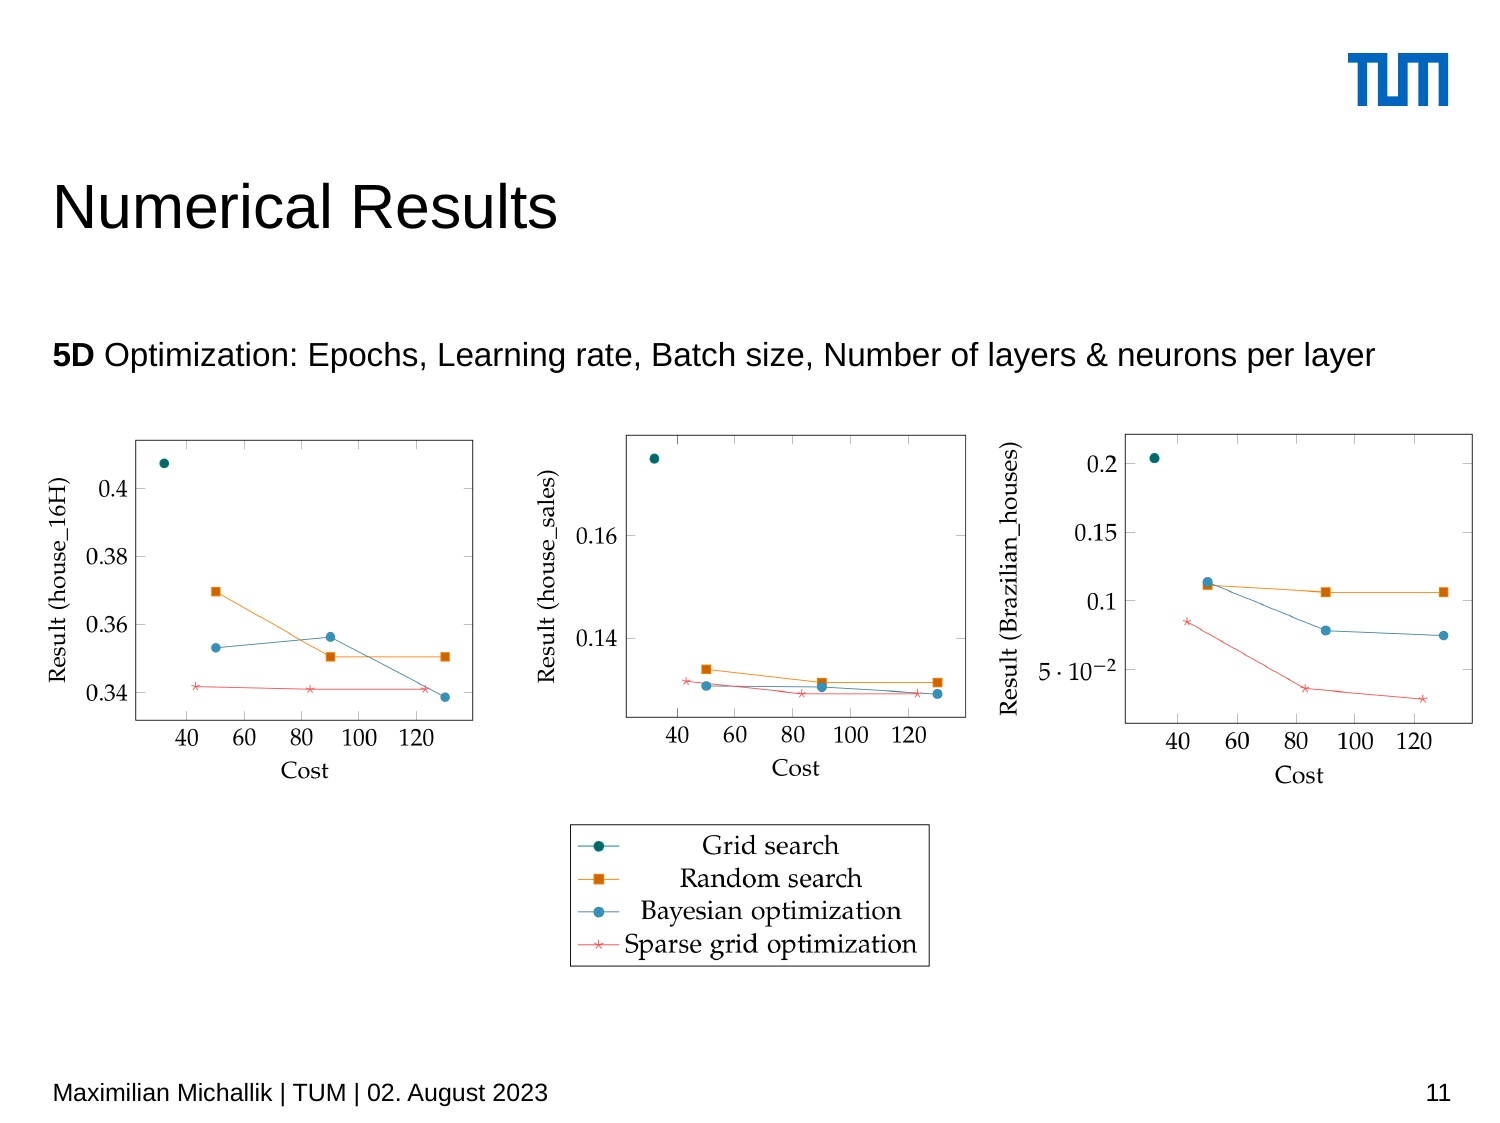

# Numerical Results
5D Optimization: Epochs, Learning rate, Batch size, Number of layers & neurons per layer
Maximilian Michallik | TUM | 02. August 2023
11